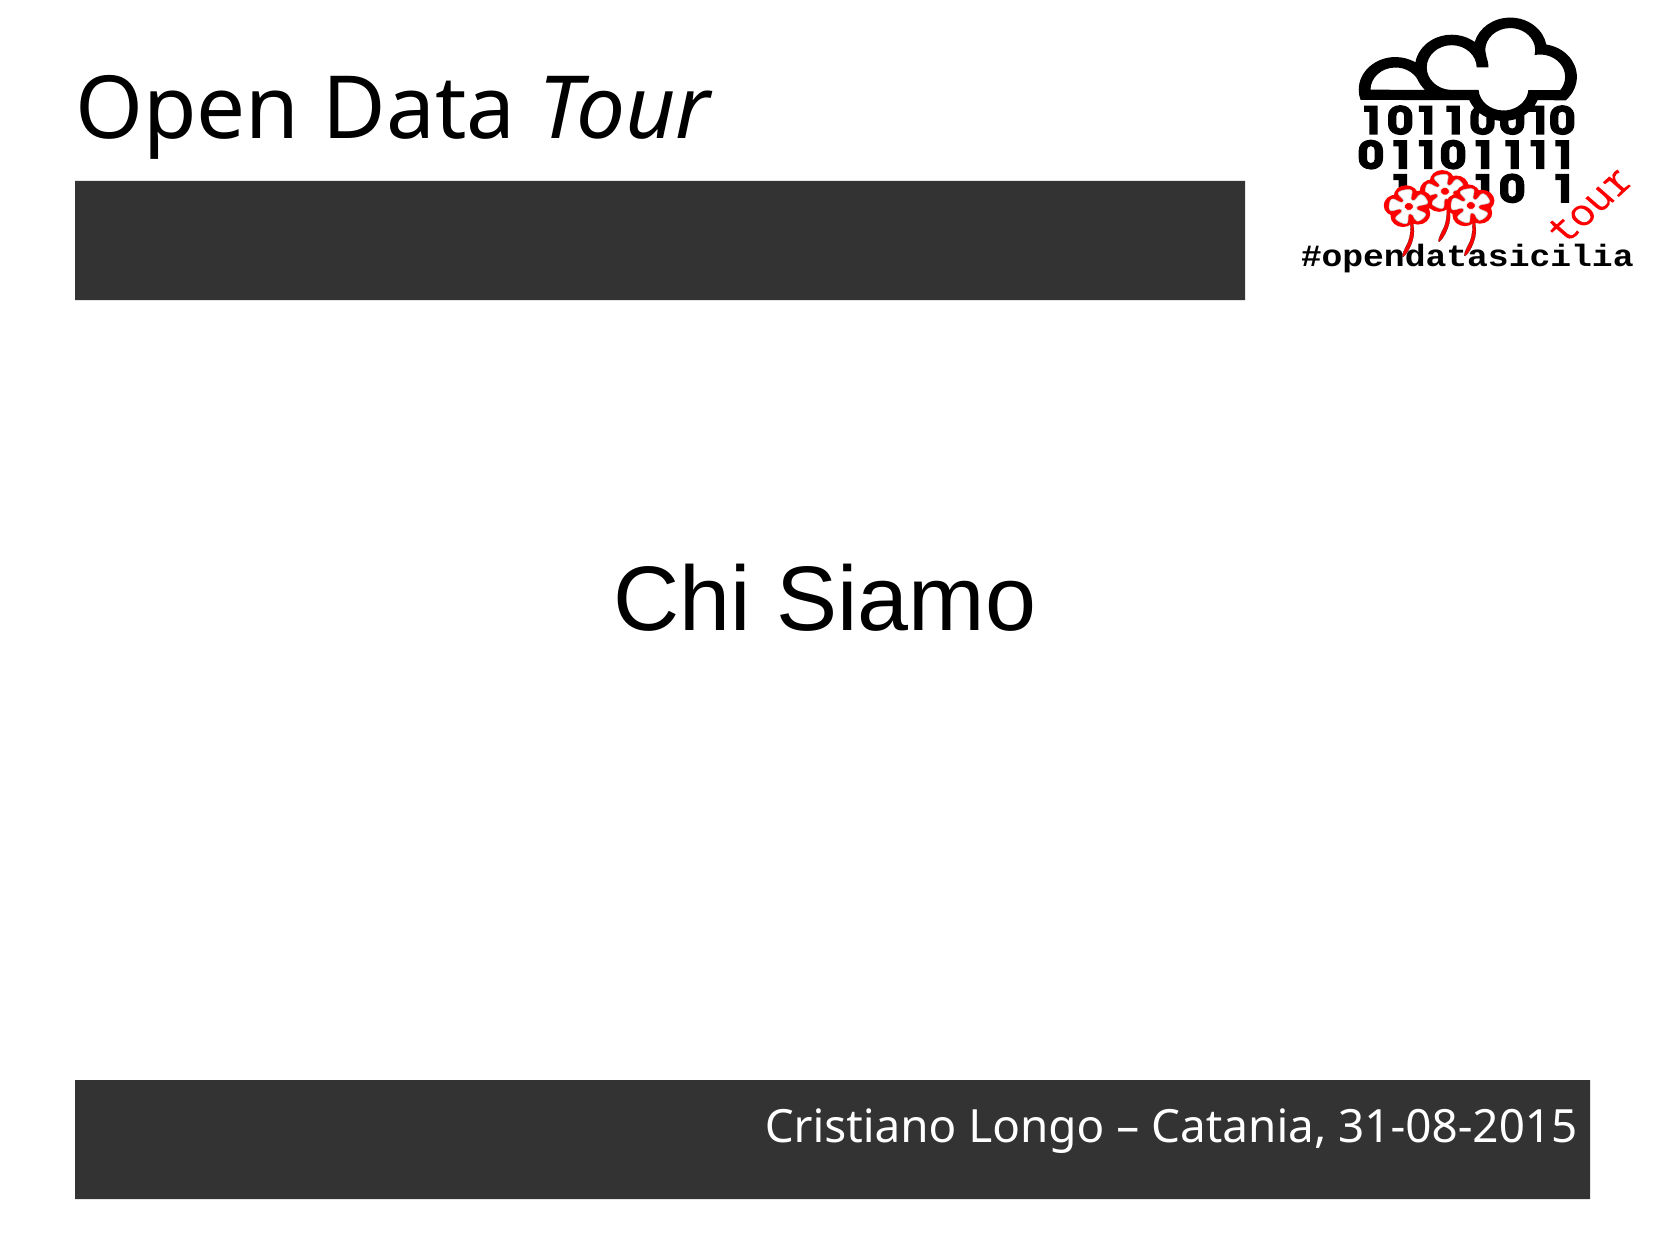

# Open Data Tour
Chi Siamo
 Cristiano Longo – Catania, 31-08-2015